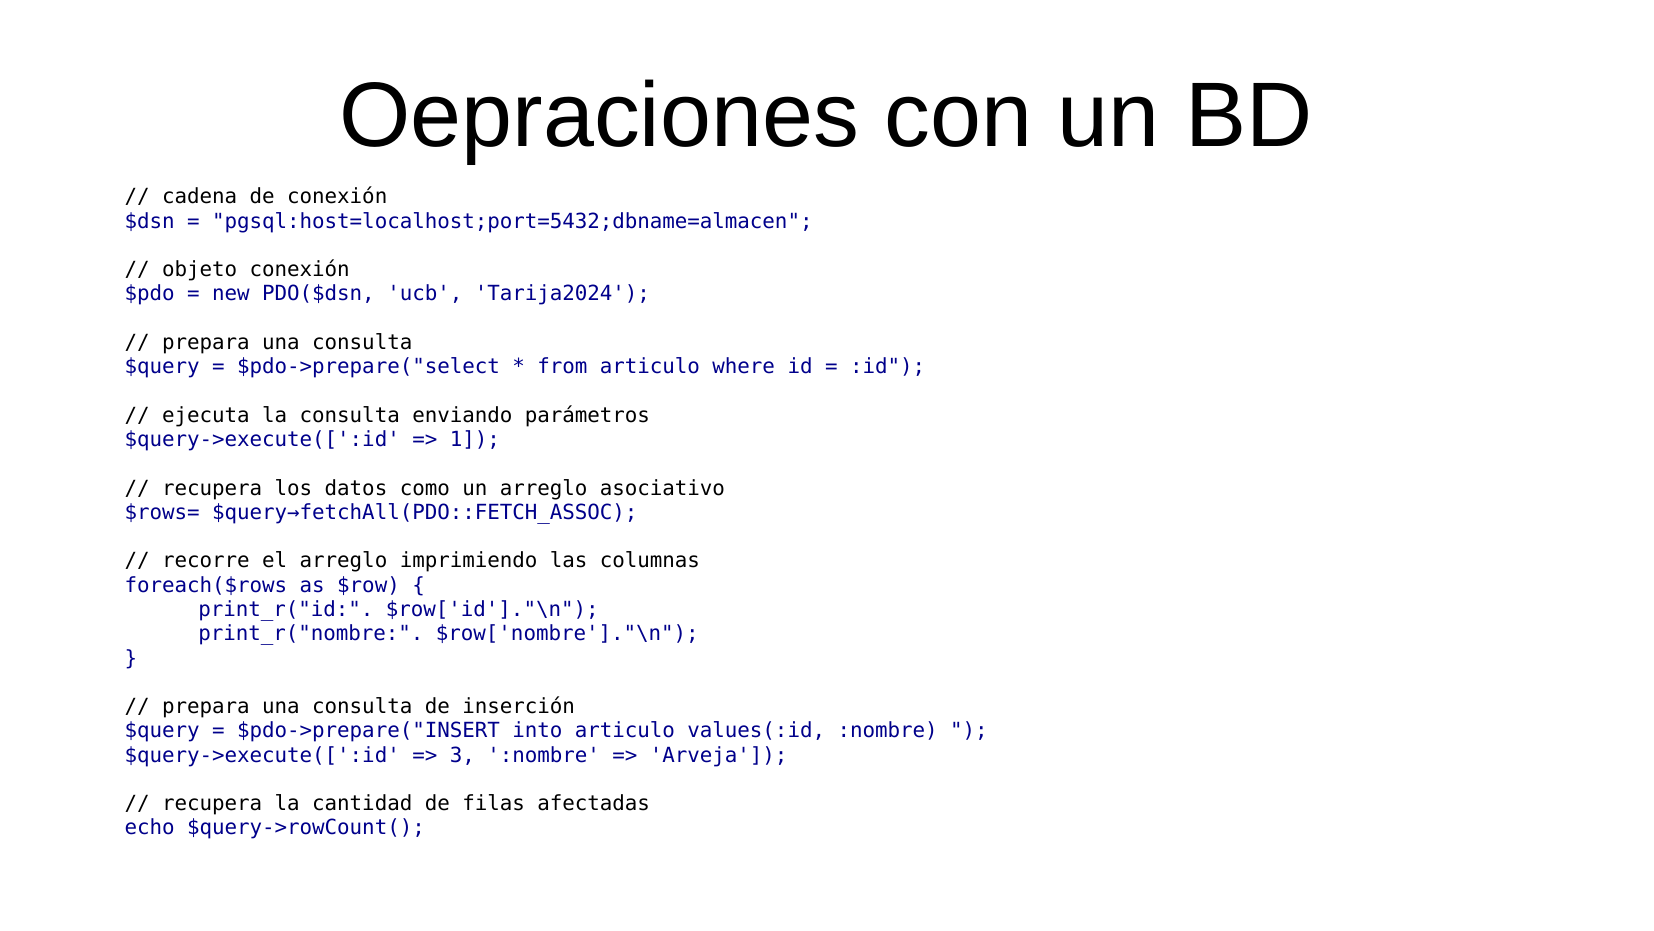

# Oepraciones con un BD
// cadena de conexión
$dsn = "pgsql:host=localhost;port=5432;dbname=almacen";
// objeto conexión
$pdo = new PDO($dsn, 'ucb', 'Tarija2024');
// prepara una consulta
$query = $pdo->prepare("select * from articulo where id = :id");
// ejecuta la consulta enviando parámetros
$query->execute([':id' => 1]);
// recupera los datos como un arreglo asociativo
$rows= $query→fetchAll(PDO::FETCH_ASSOC);
// recorre el arreglo imprimiendo las columnas
foreach($rows as $row) {
	print_r("id:". $row['id']."\n");
	print_r("nombre:". $row['nombre']."\n");
}
// prepara una consulta de inserción
$query = $pdo->prepare("INSERT into articulo values(:id, :nombre) ");
$query->execute([':id' => 3, ':nombre' => 'Arveja']);
// recupera la cantidad de filas afectadas
echo $query->rowCount();